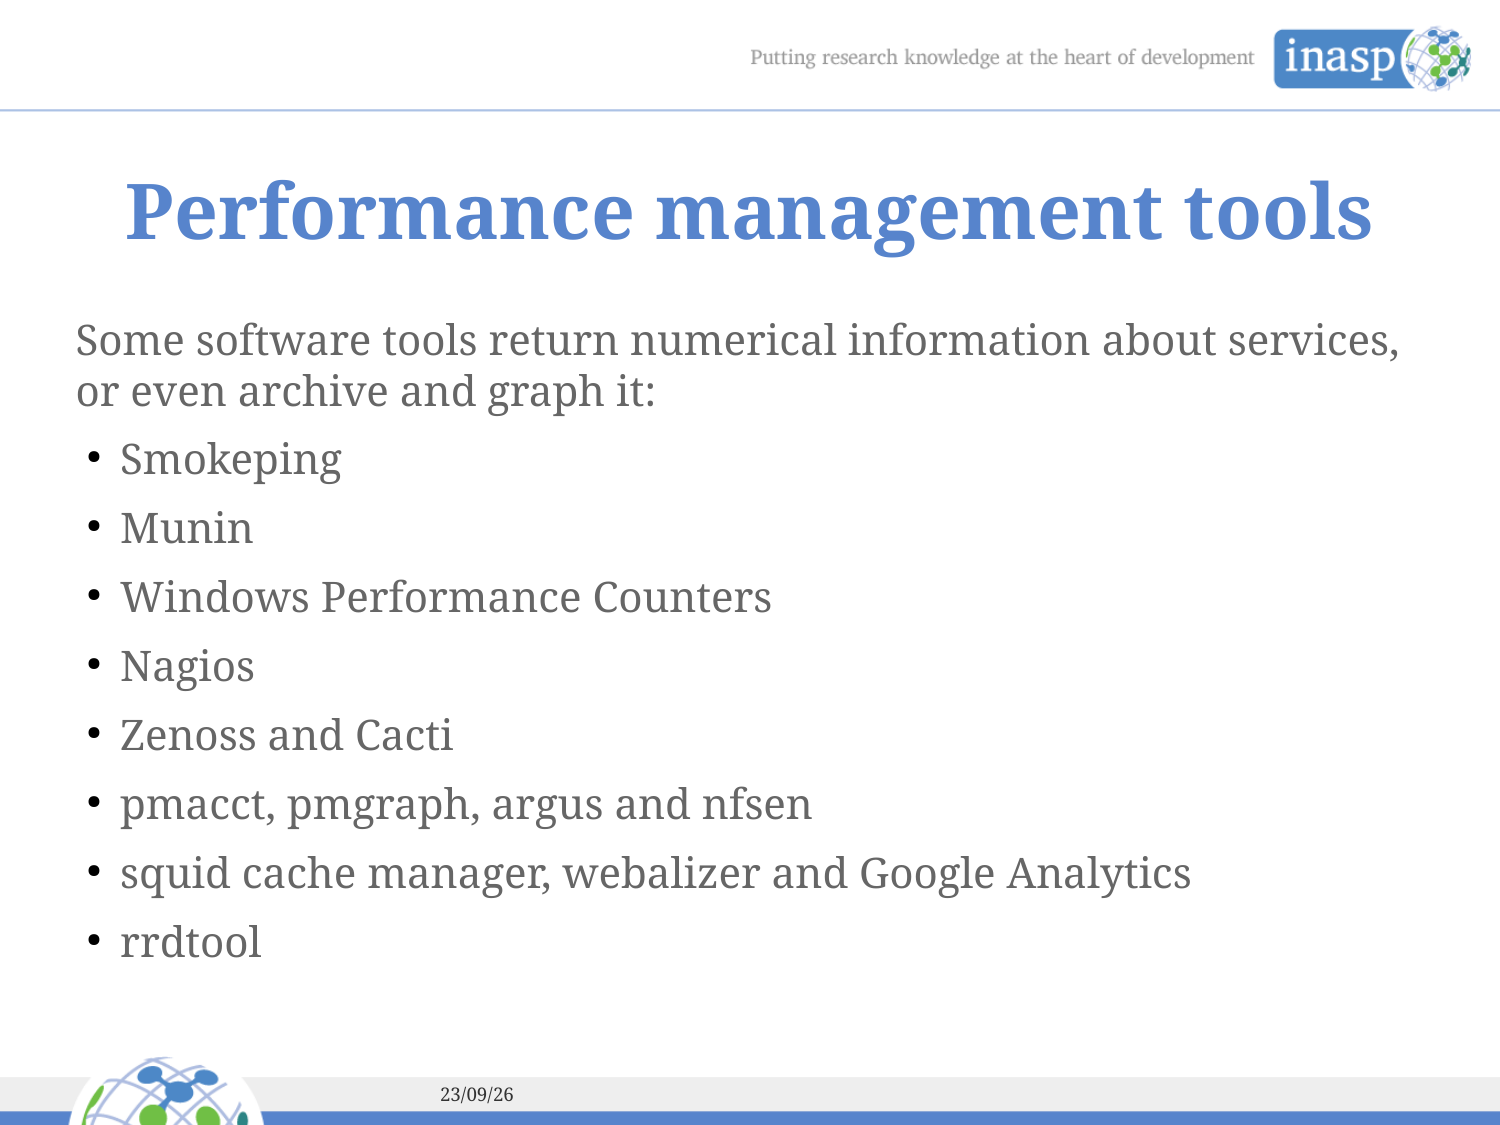

# Performance management tools
Some software tools return numerical information about services, or even archive and graph it:
Smokeping
Munin
Windows Performance Counters
Nagios
Zenoss and Cacti
pmacct, pmgraph, argus and nfsen
squid cache manager, webalizer and Google Analytics
rrdtool